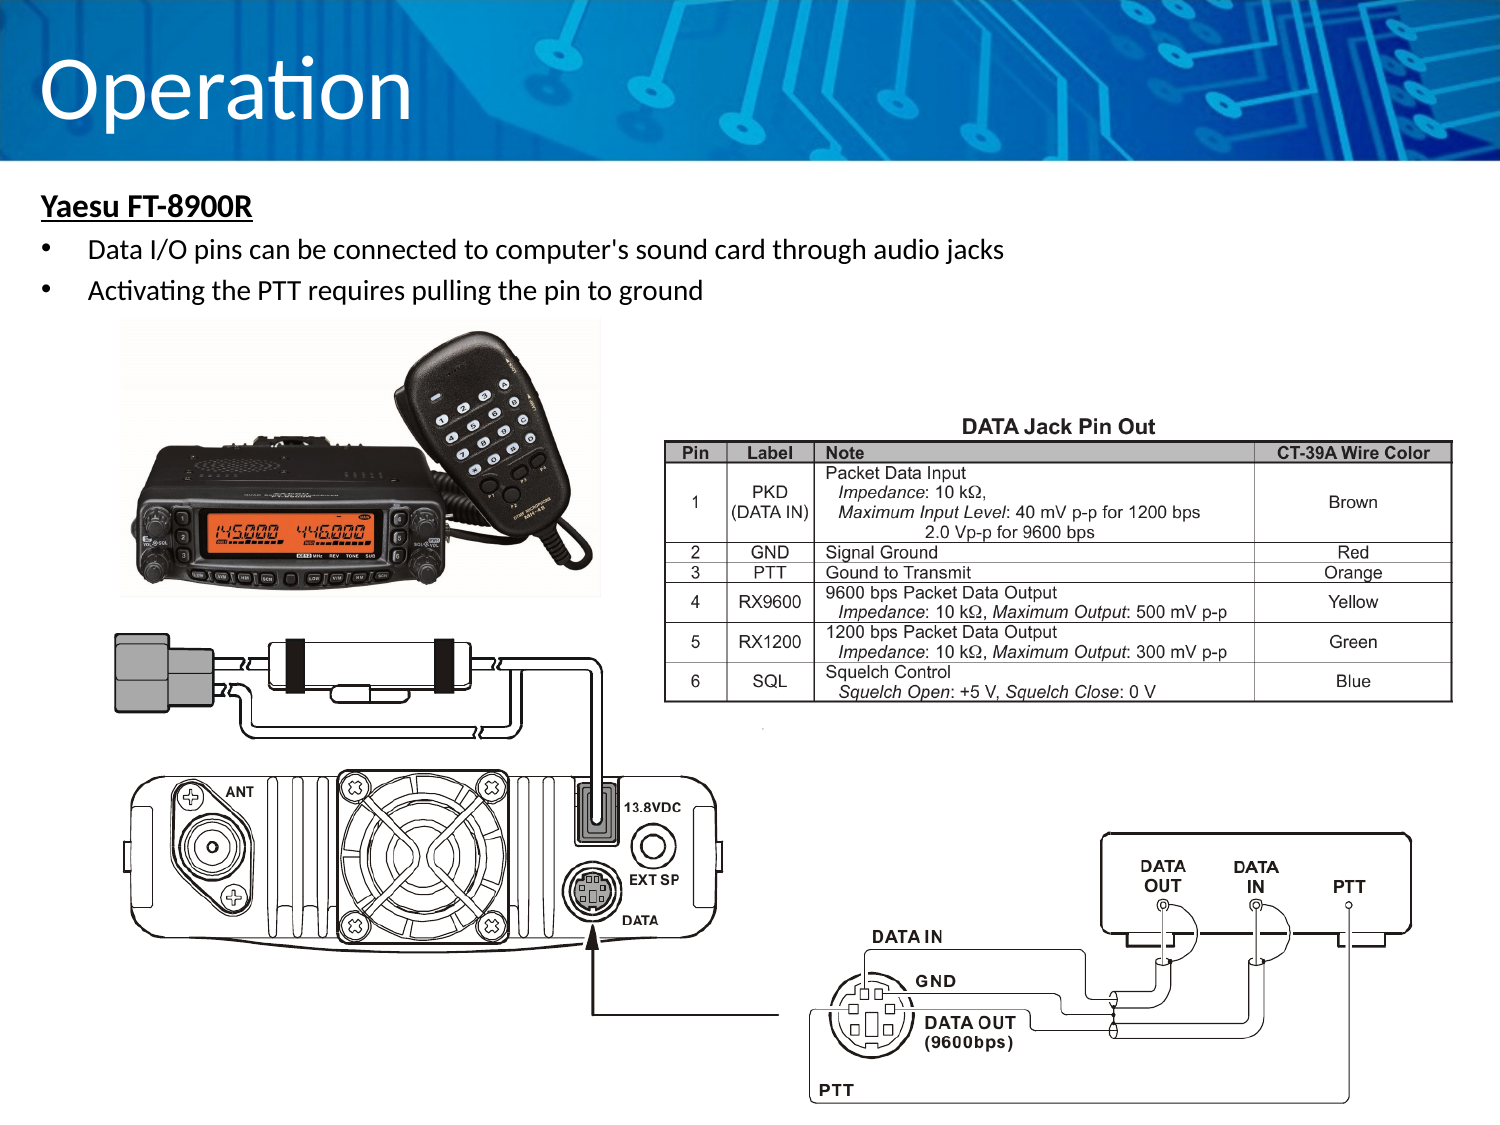

# Operation
Yaesu FT-8900R
Data I/O pins can be connected to computer's sound card through audio jacks
Activating the PTT requires pulling the pin to ground